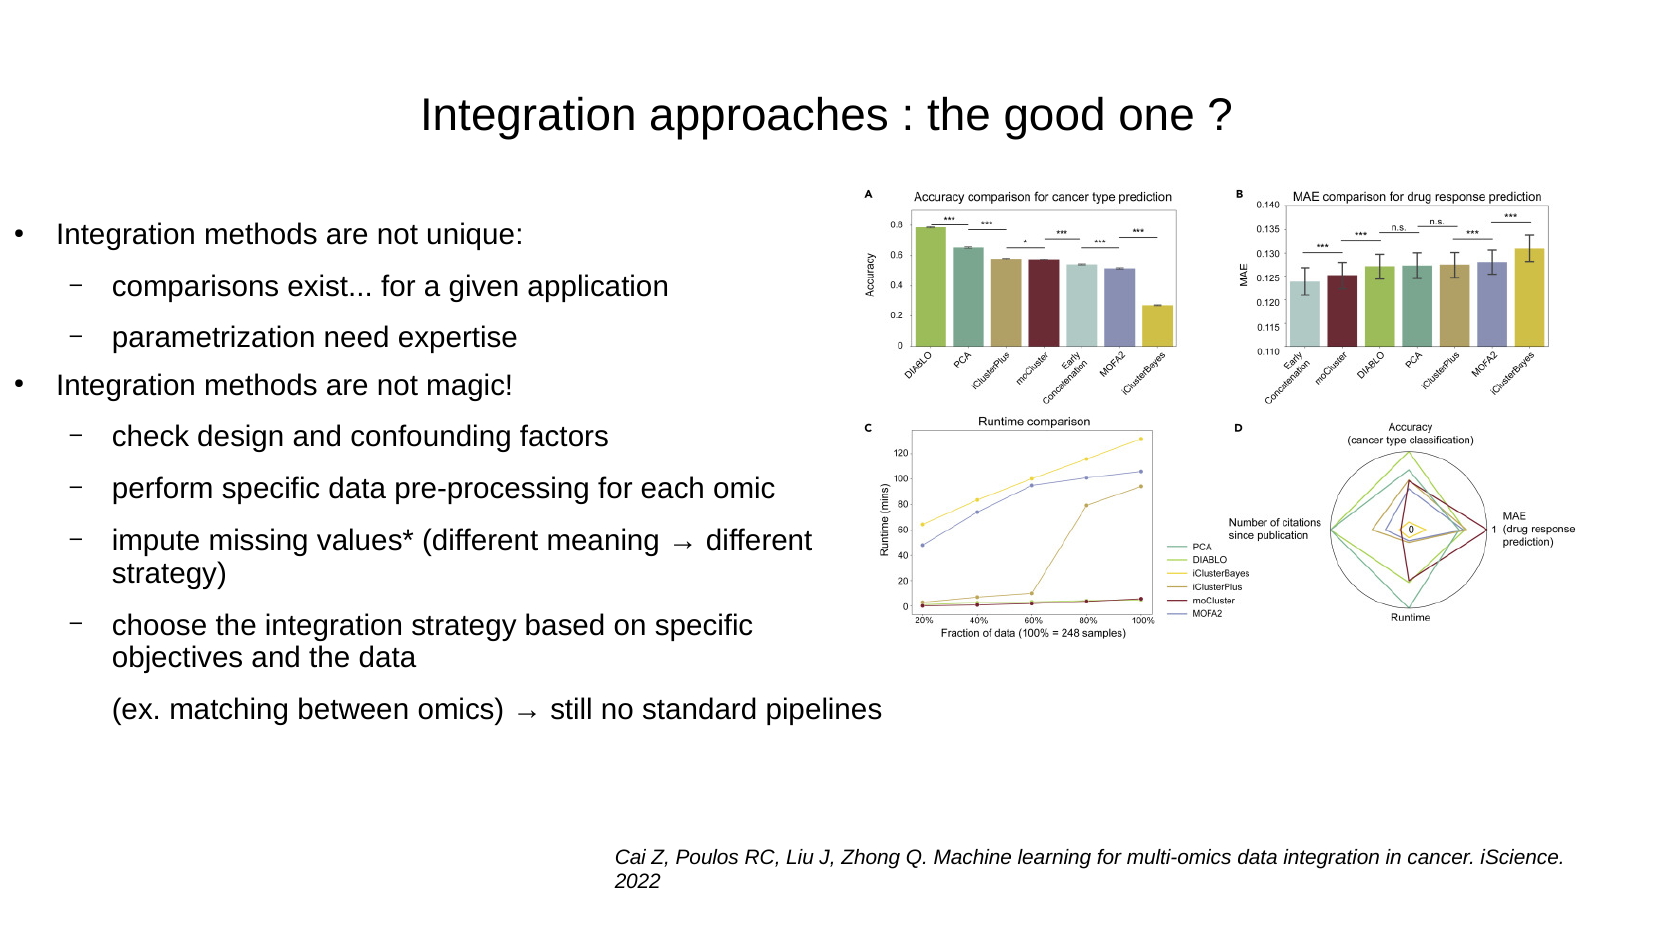

# Integration approaches : the good one ?
Integration methods are not unique:
comparisons exist... for a given application
parametrization need expertise
Integration methods are not magic!
check design and confounding factors
perform specific data pre-processing for each omic
impute missing values* (different meaning → different strategy)
choose the integration strategy based on specific objectives and the data
(ex. matching between omics) → still no standard pipelines
Cai Z, Poulos RC, Liu J, Zhong Q. Machine learning for multi-omics data integration in cancer. iScience. 2022